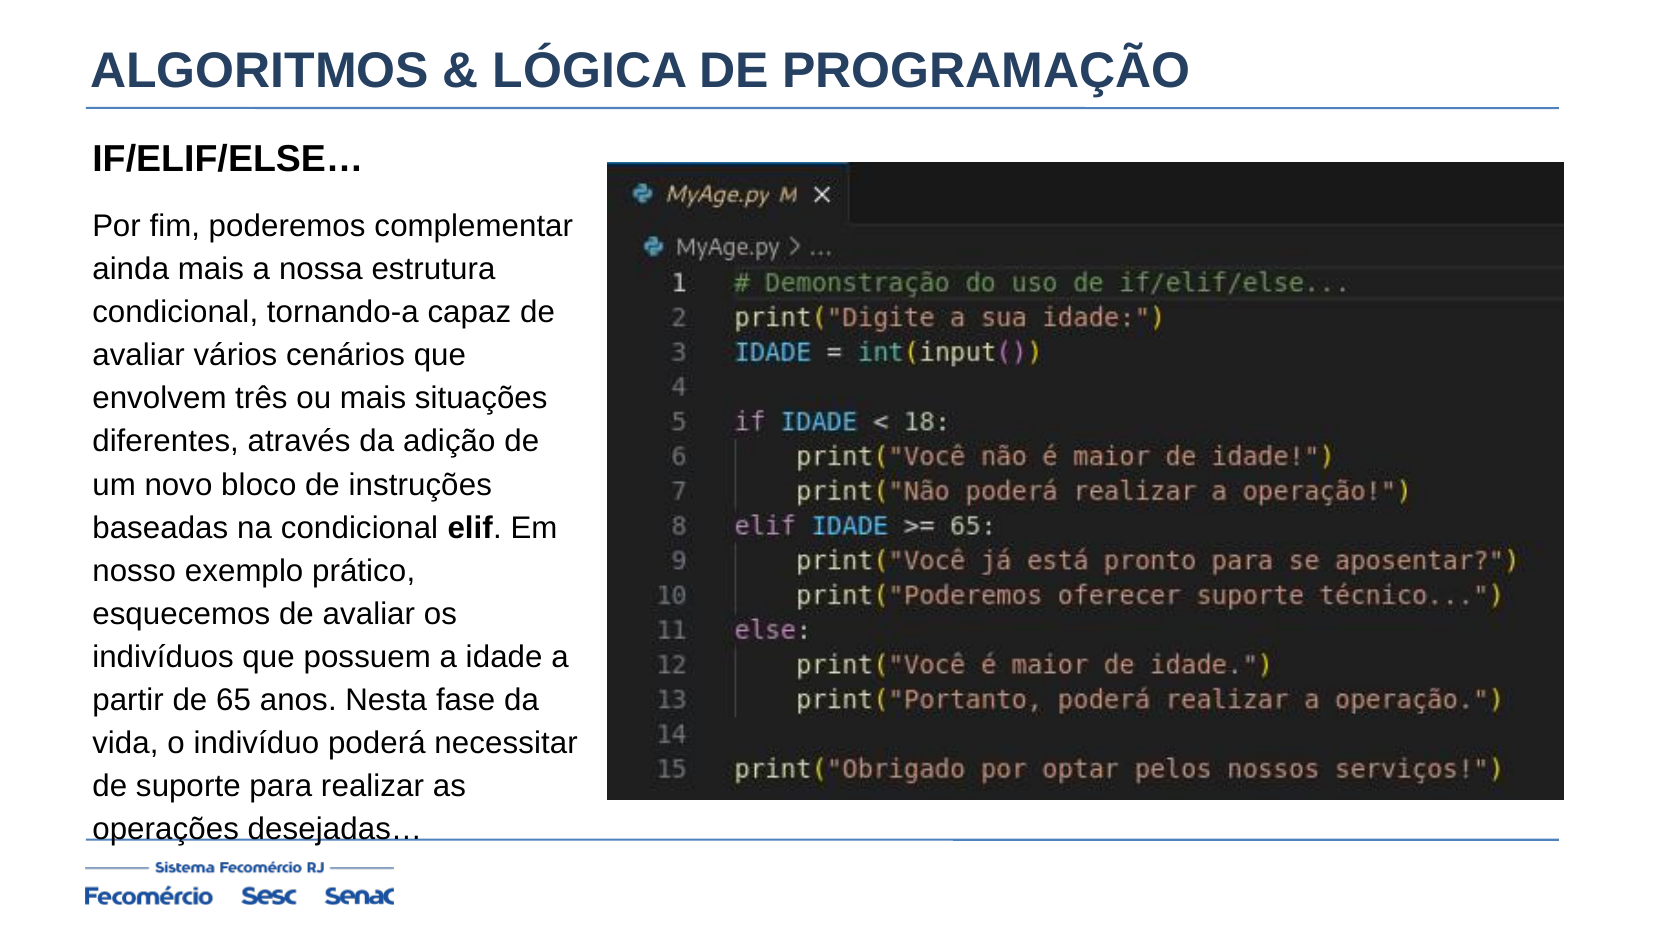

ALGORITMOS & LÓGICA DE PROGRAMAÇÃO
IF/ELIF/ELSE…
Por fim, poderemos complementar ainda mais a nossa estrutura condicional, tornando-a capaz de avaliar vários cenários que envolvem três ou mais situações diferentes, através da adição de um novo bloco de instruções baseadas na condicional elif. Em nosso exemplo prático, esquecemos de avaliar os indivíduos que possuem a idade a partir de 65 anos. Nesta fase da vida, o indivíduo poderá necessitar de suporte para realizar as operações desejadas…